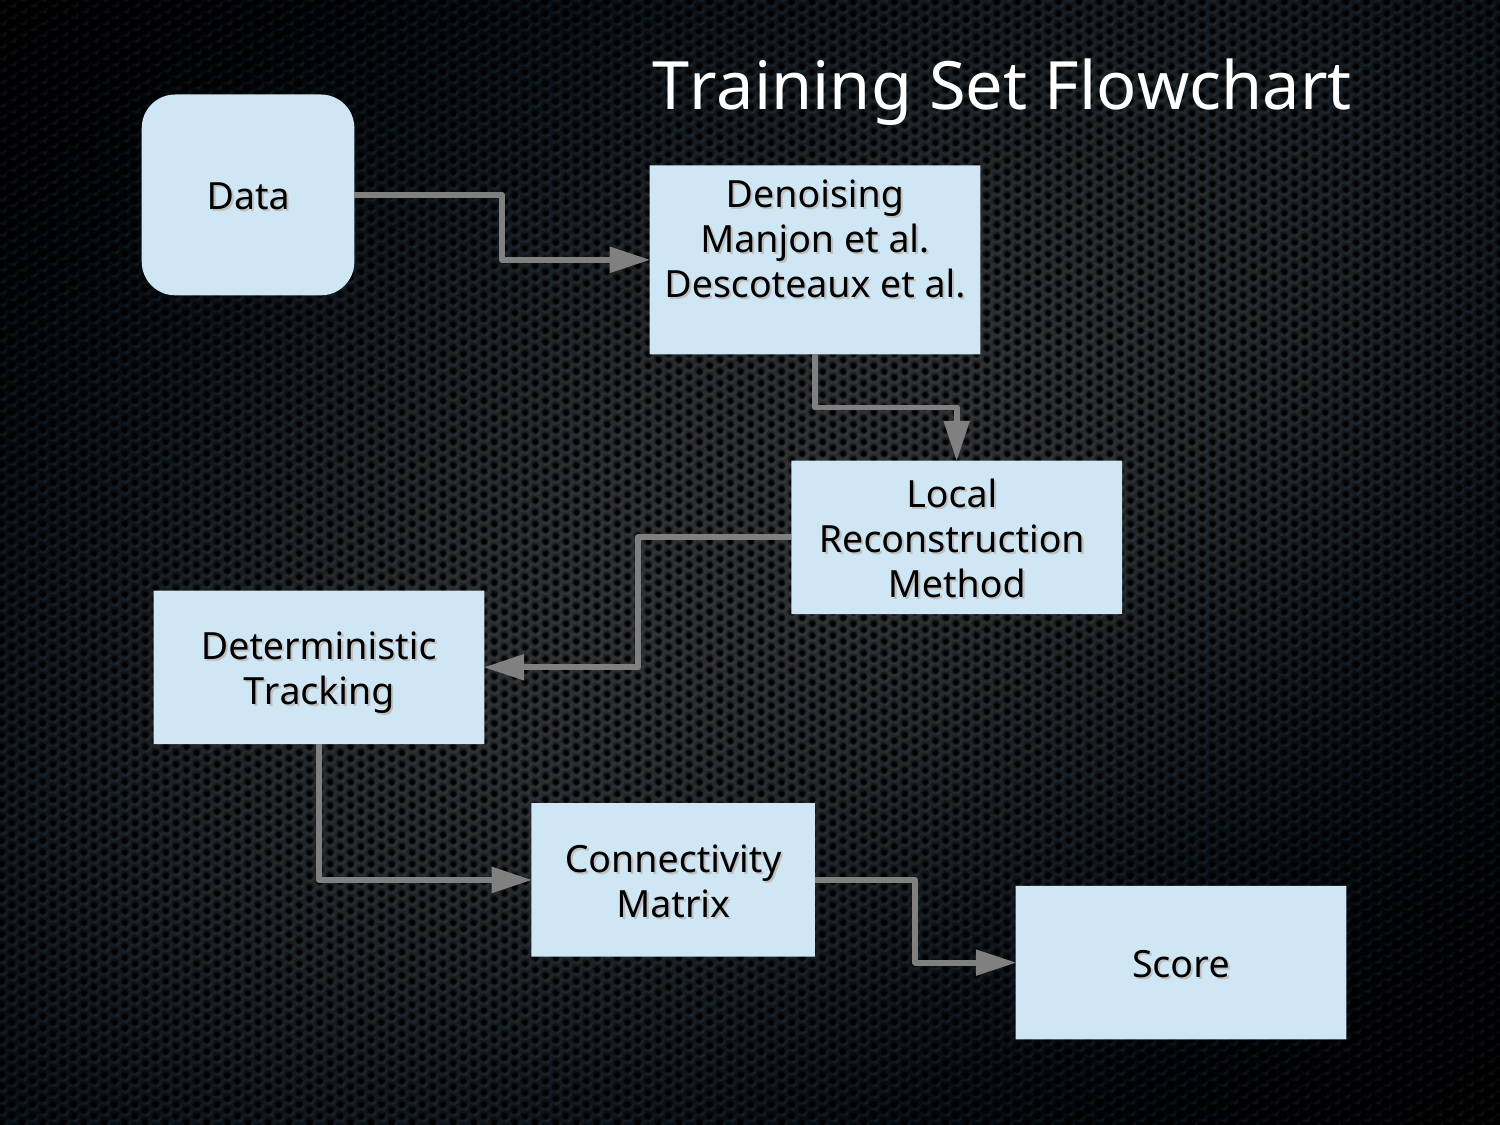

Training Set Flowchart
Data
Denoising
Manjon et al.
Descoteaux et al.
Local
Reconstruction
Method
Deterministic
Tracking
Connectivity
Matrix
Score